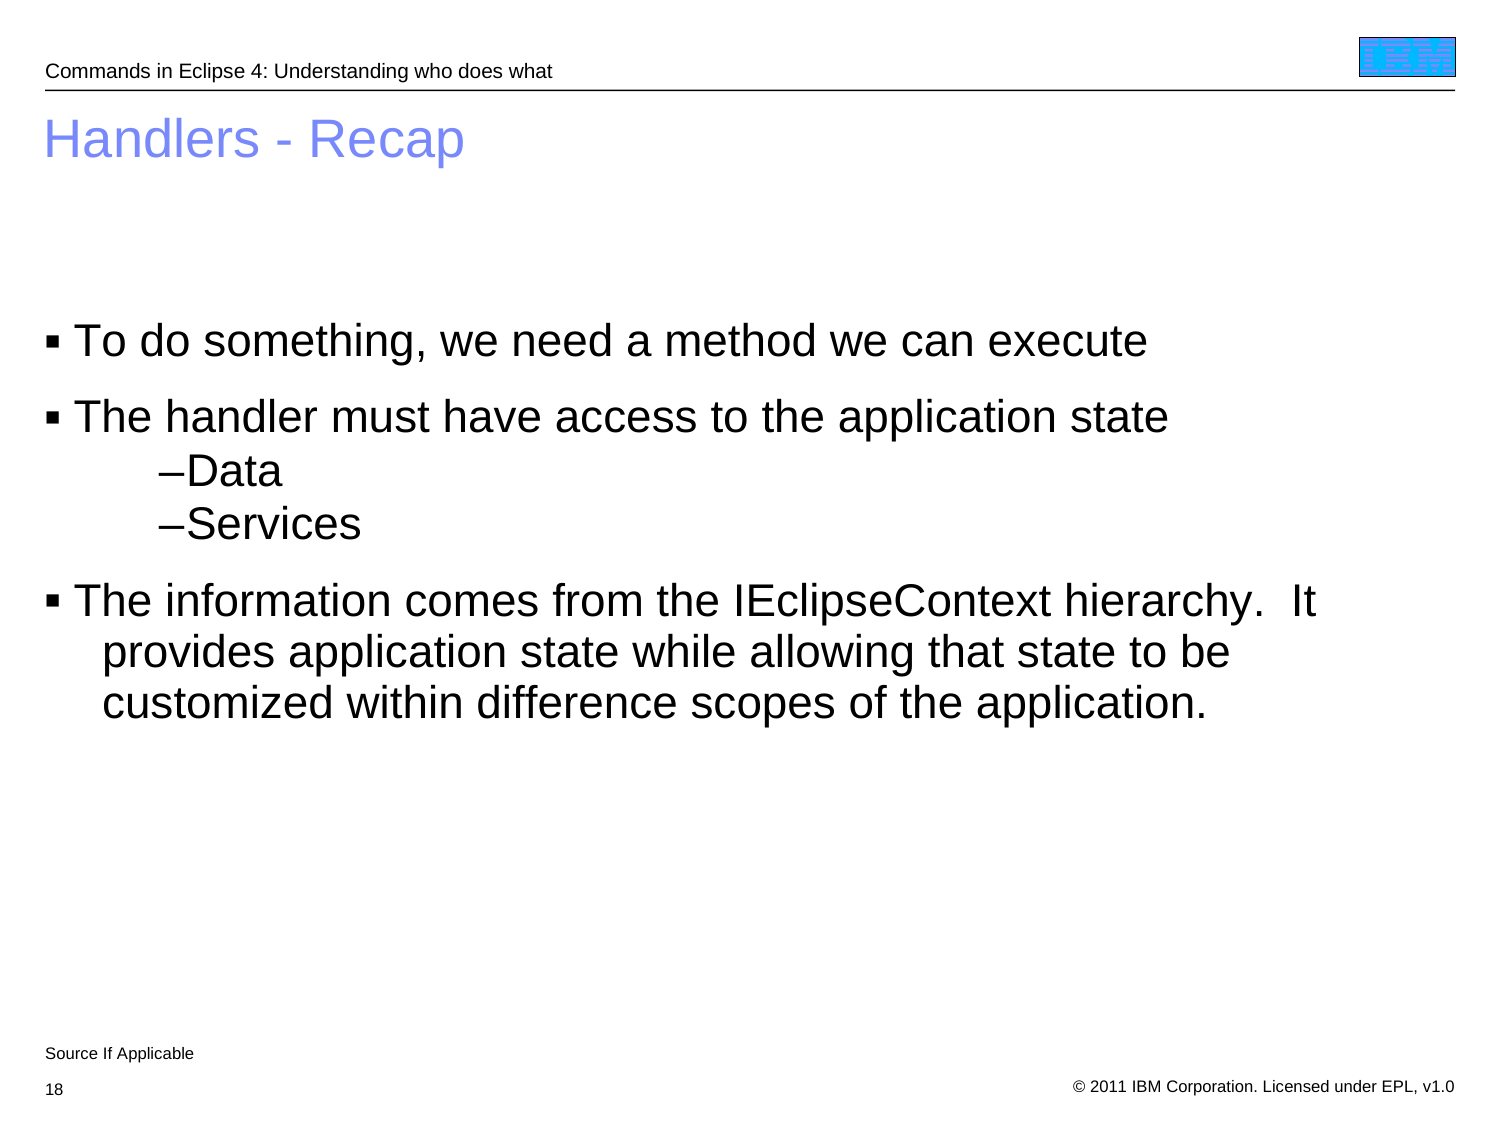

Commands in Eclipse 4: Understanding who does what
# Handlers - Recap
To do something, we need a method we can execute
The handler must have access to the application state
Data
Services
The information comes from the IEclipseContext hierarchy. It provides application state while allowing that state to be customized within difference scopes of the application.
 Source If Applicable
18